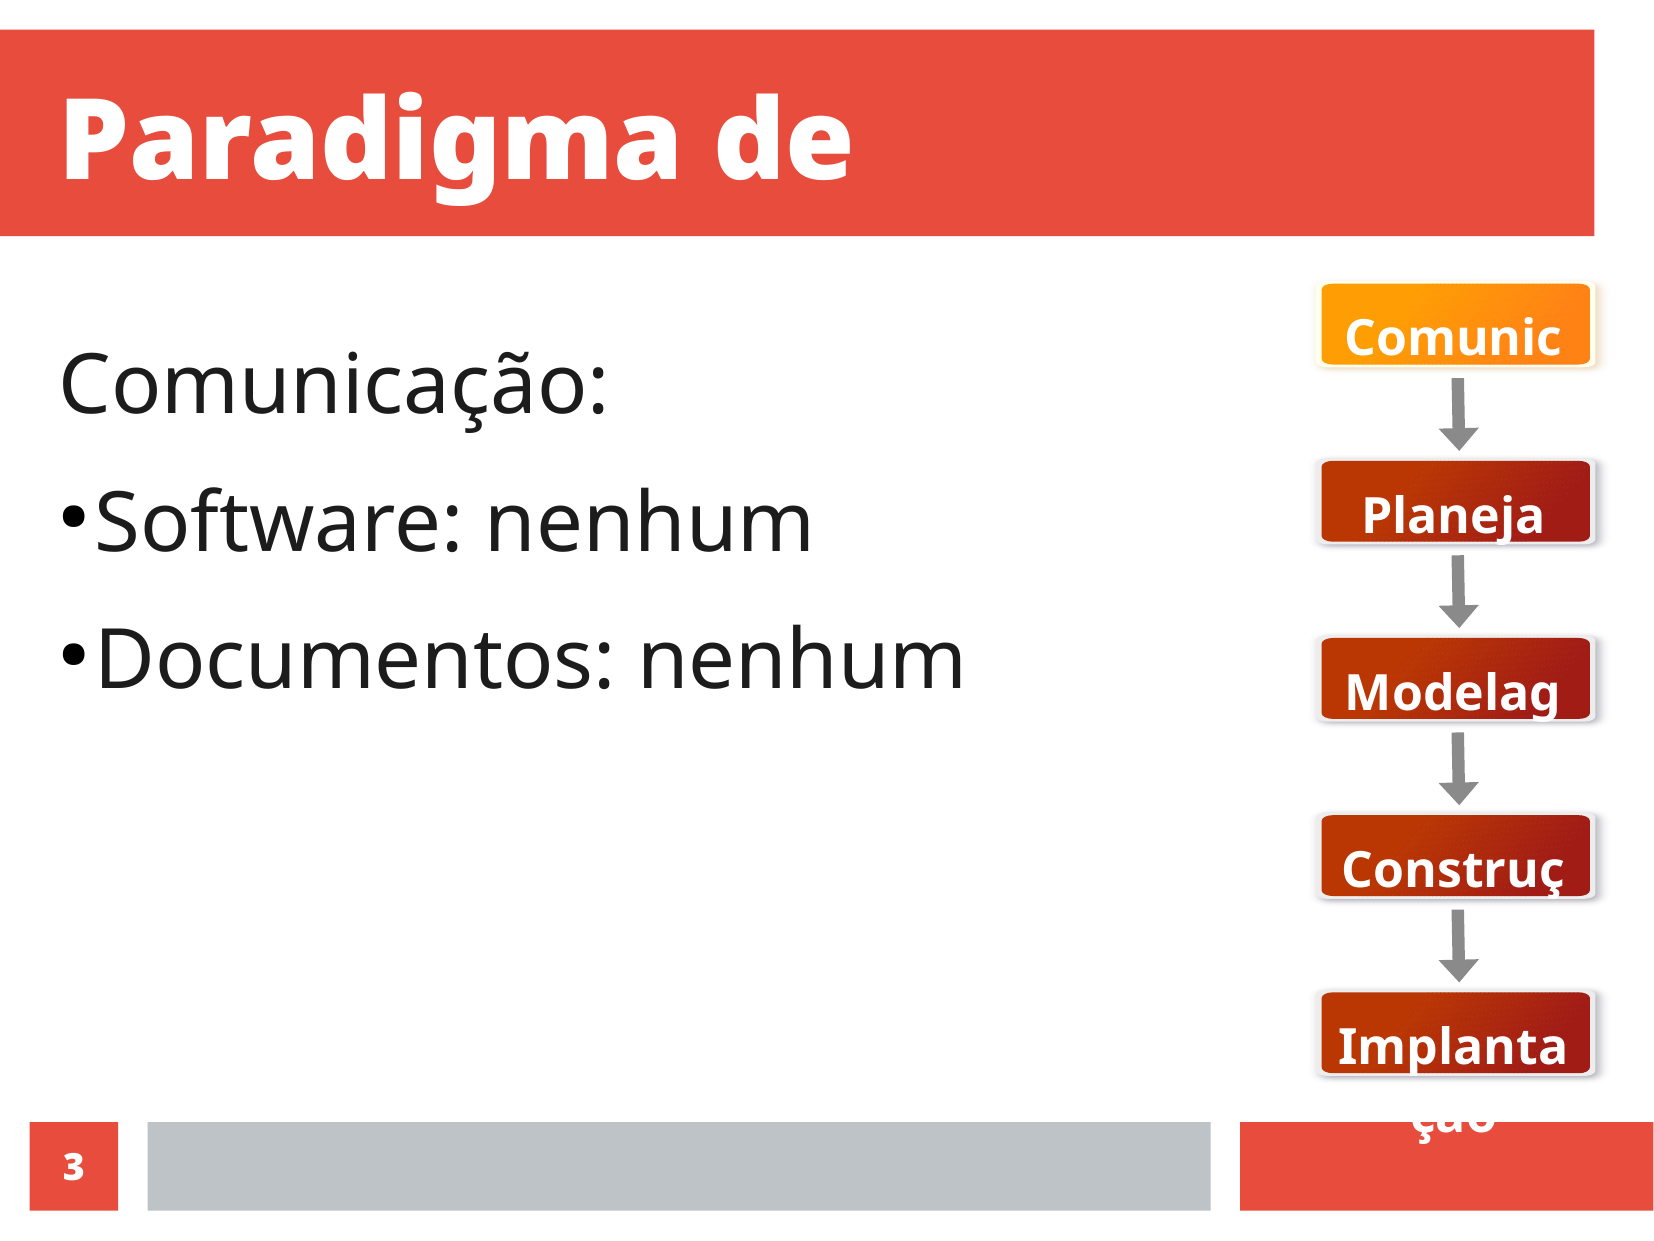

# Paradigma de Desenvolvimento
Comunicação
Comunicação:
Software: nenhum
Documentos: nenhum
Planejamento
Modelagem
Construção
Implantação
3